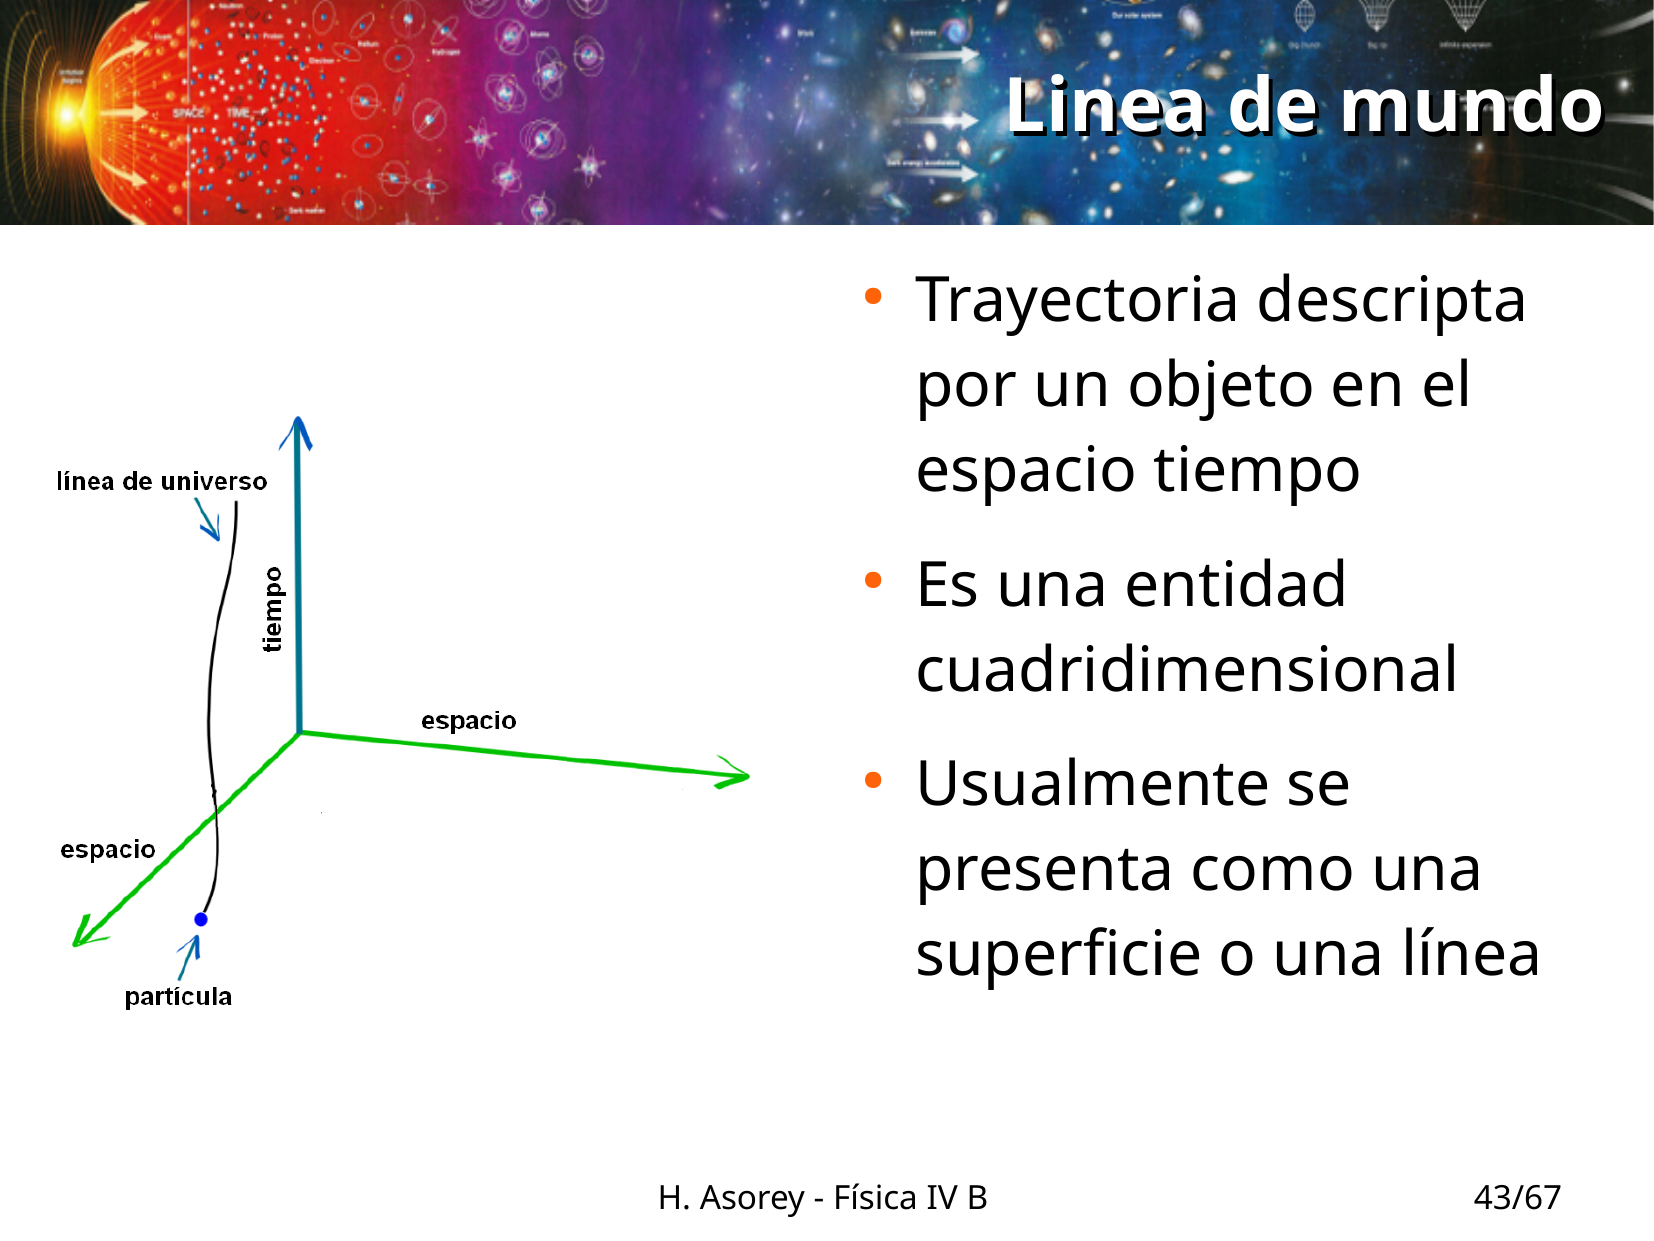

# Linea de mundo
Trayectoria descripta por un objeto en el espacio tiempo
Es una entidad cuadridimensional
Usualmente se presenta como una superficie o una línea
H. Asorey - Física IV B
43